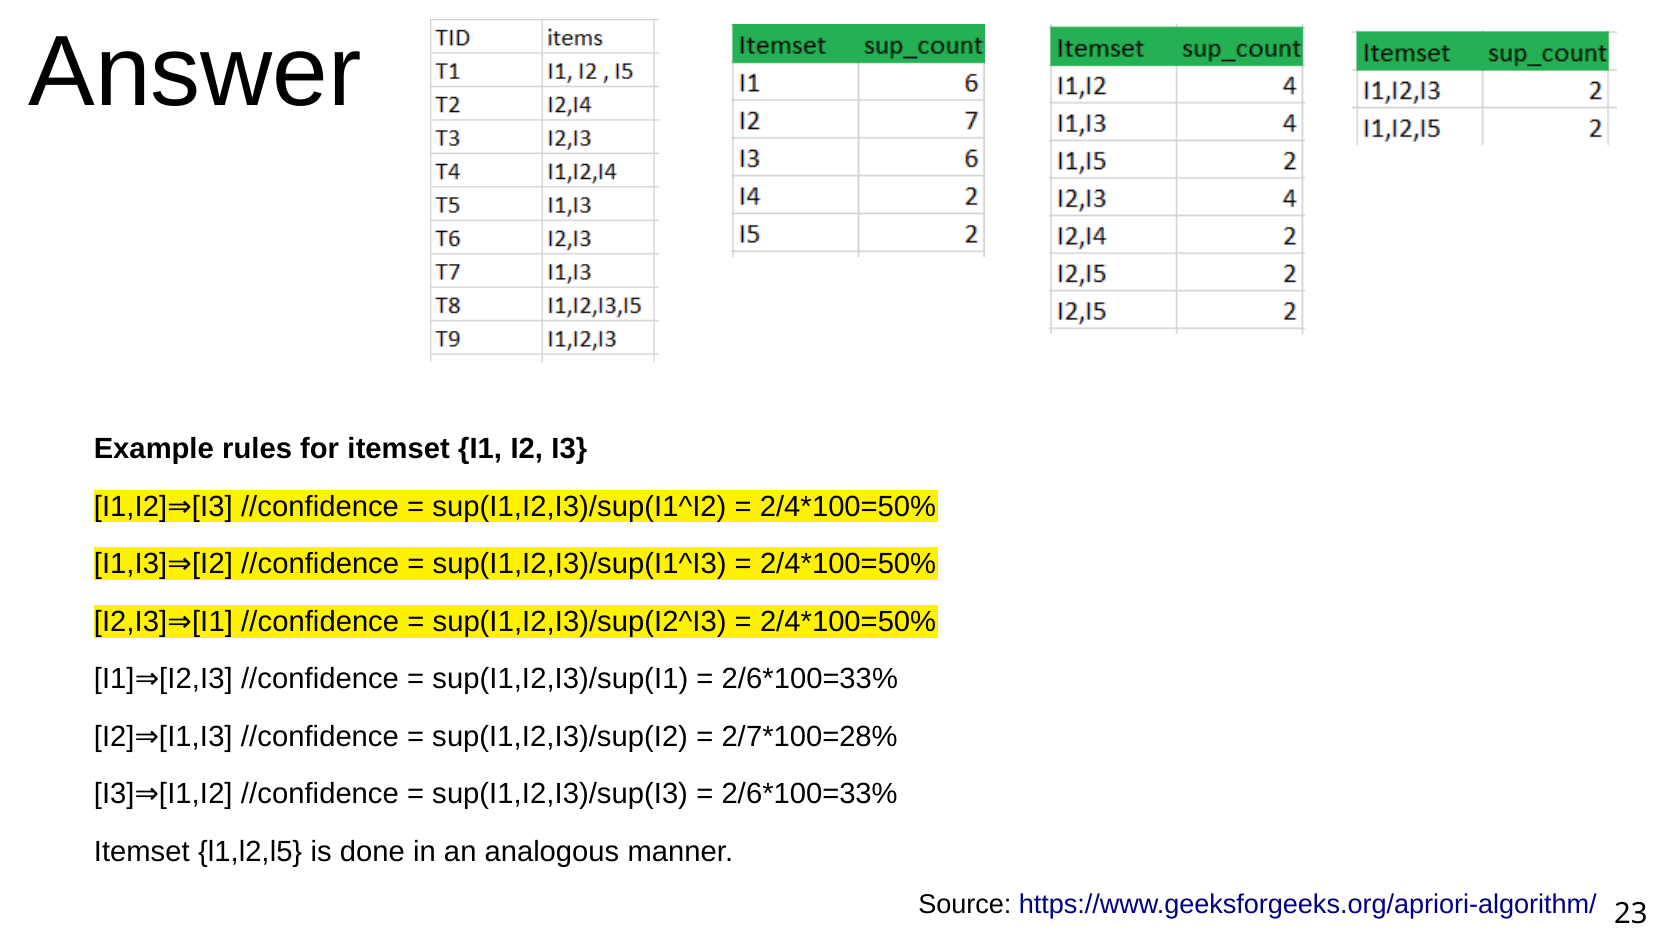

Answer
Example rules for itemset {I1, I2, I3}
[I1,I2]⇒[I3] //confidence = sup(I1,I2,I3)/sup(I1^I2) = 2/4*100=50%
[I1,I3]⇒[I2] //confidence = sup(I1,I2,I3)/sup(I1^I3) = 2/4*100=50%
[I2,I3]⇒[I1] //confidence = sup(I1,I2,I3)/sup(I2^I3) = 2/4*100=50%
[I1]⇒[I2,I3] //confidence = sup(I1,I2,I3)/sup(I1) = 2/6*100=33%
[I2]⇒[I1,I3] //confidence = sup(I1,I2,I3)/sup(I2) = 2/7*100=28%
[I3]⇒[I1,I2] //confidence = sup(I1,I2,I3)/sup(I3) = 2/6*100=33%
Itemset {l1,l2,l5} is done in an analogous manner.
Source: https://www.geeksforgeeks.org/apriori-algorithm/
23